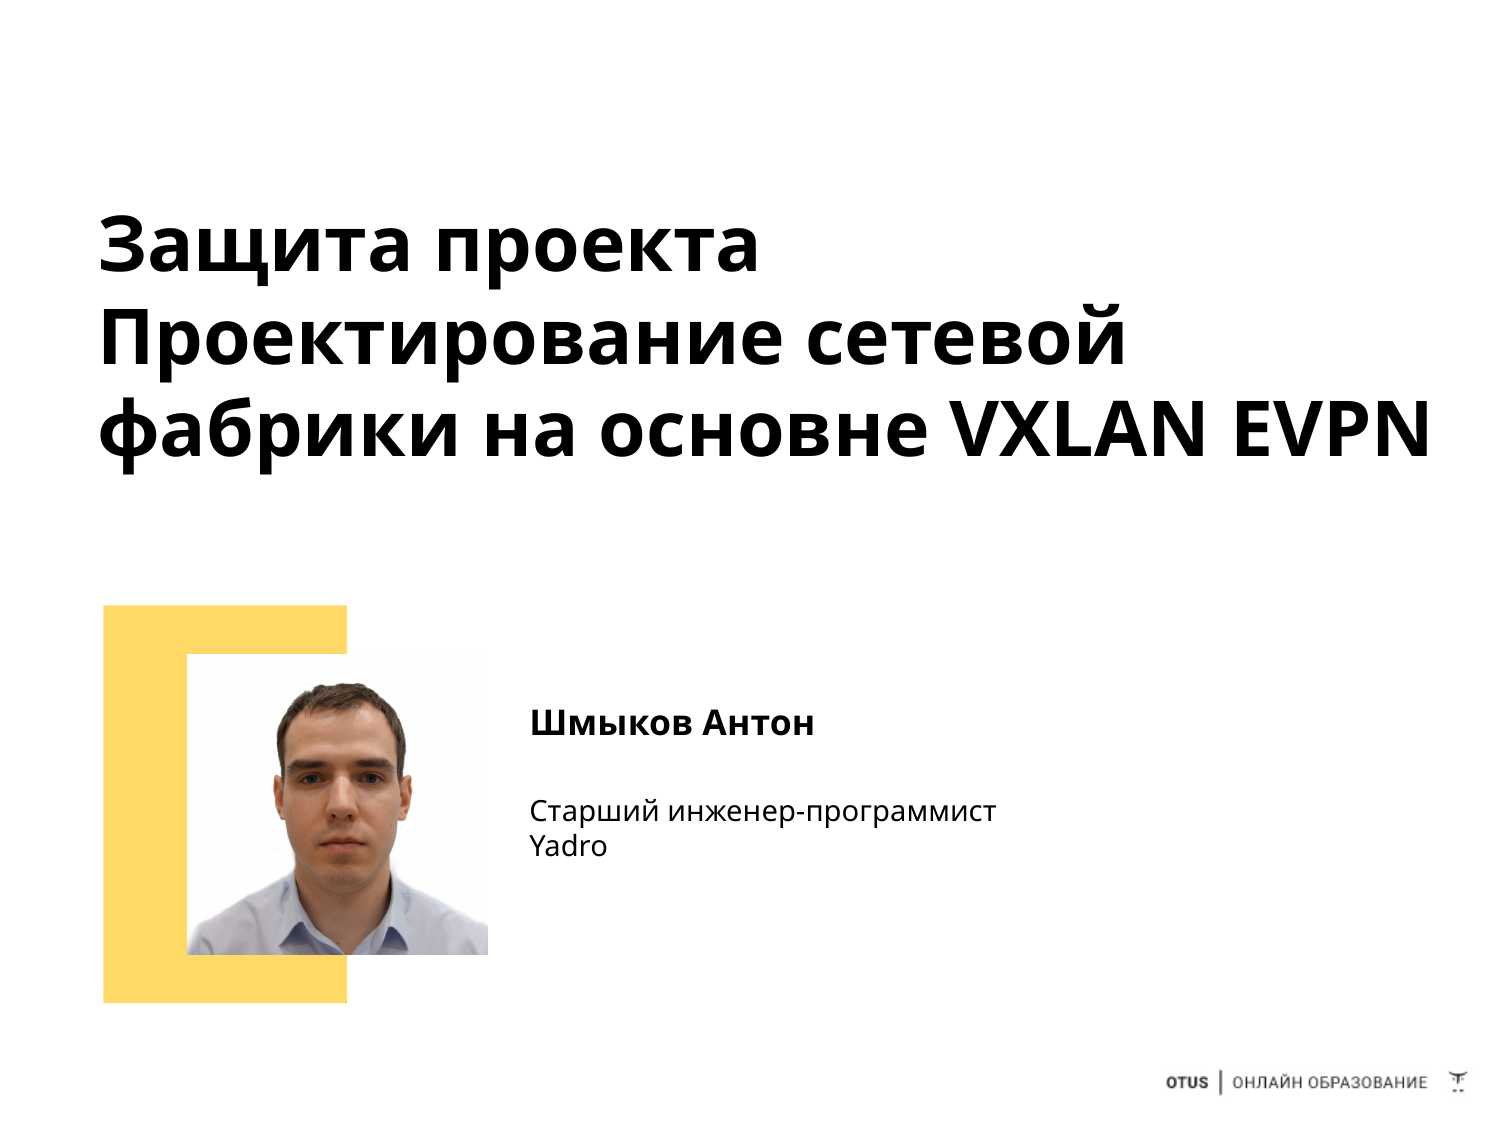

# Защита проекта Проектирование сетевой фабрики на основне VXLAN EVPN
Шмыков Антон
Старший инженер-программист
Yadro